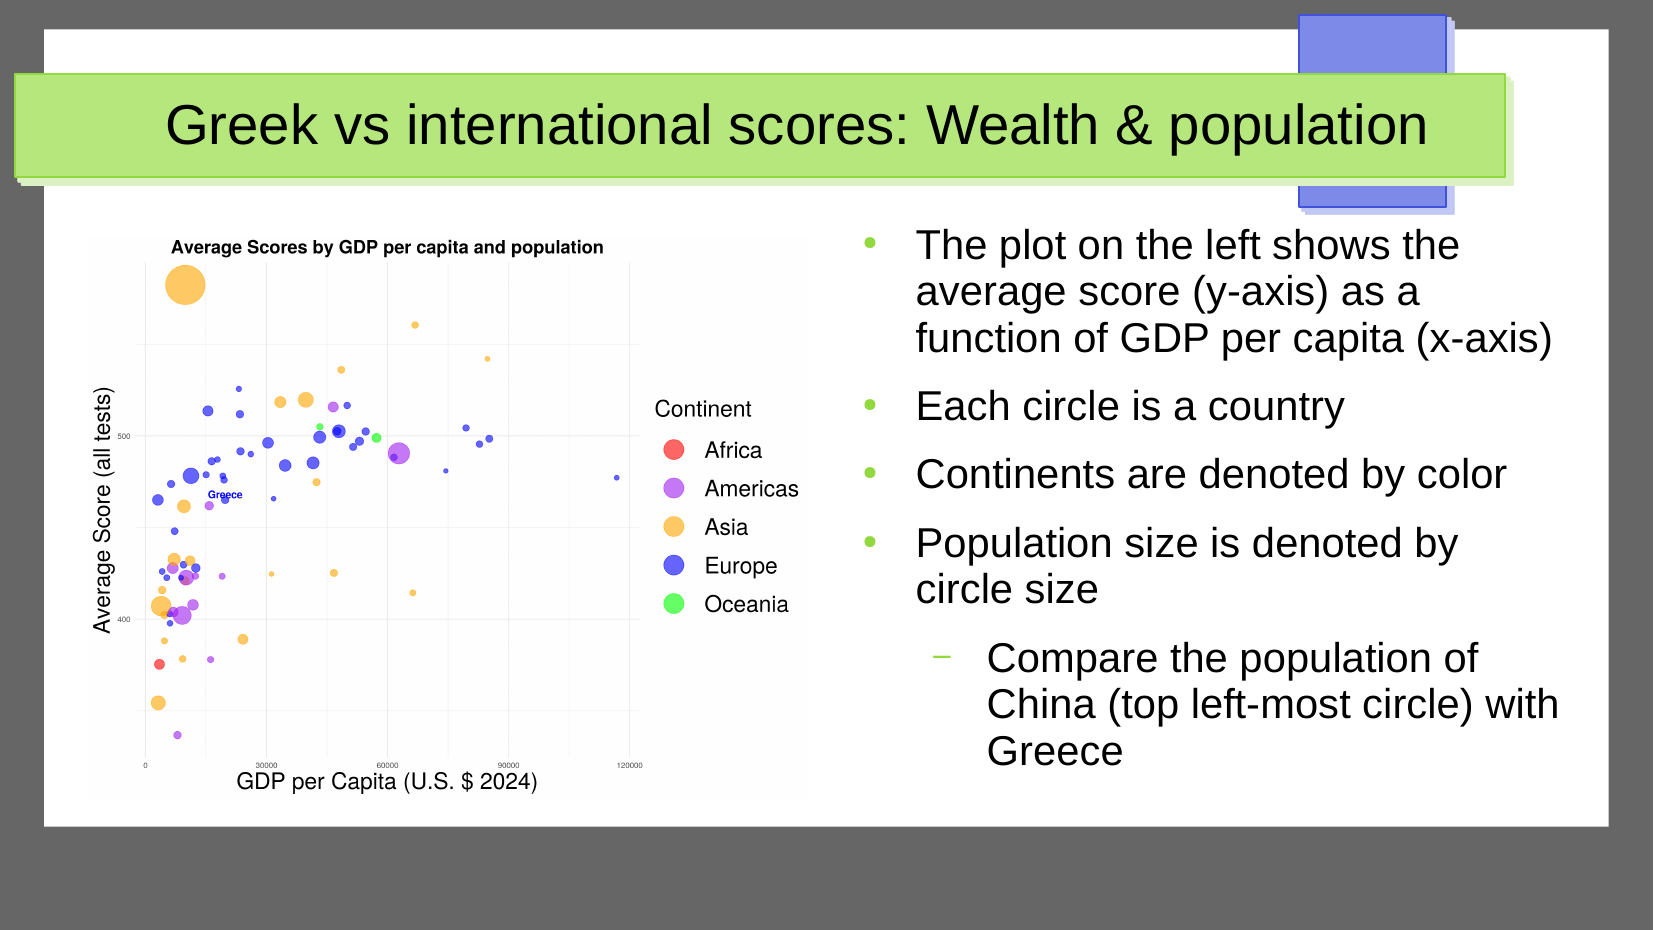

# Greek vs international scores: Wealth & population
The plot on the left shows the average score (y-axis) as a function of GDP per capita (x-axis)
Each circle is a country
Continents are denoted by color
Population size is denoted by circle size
Compare the population of China (top left-most circle) with Greece